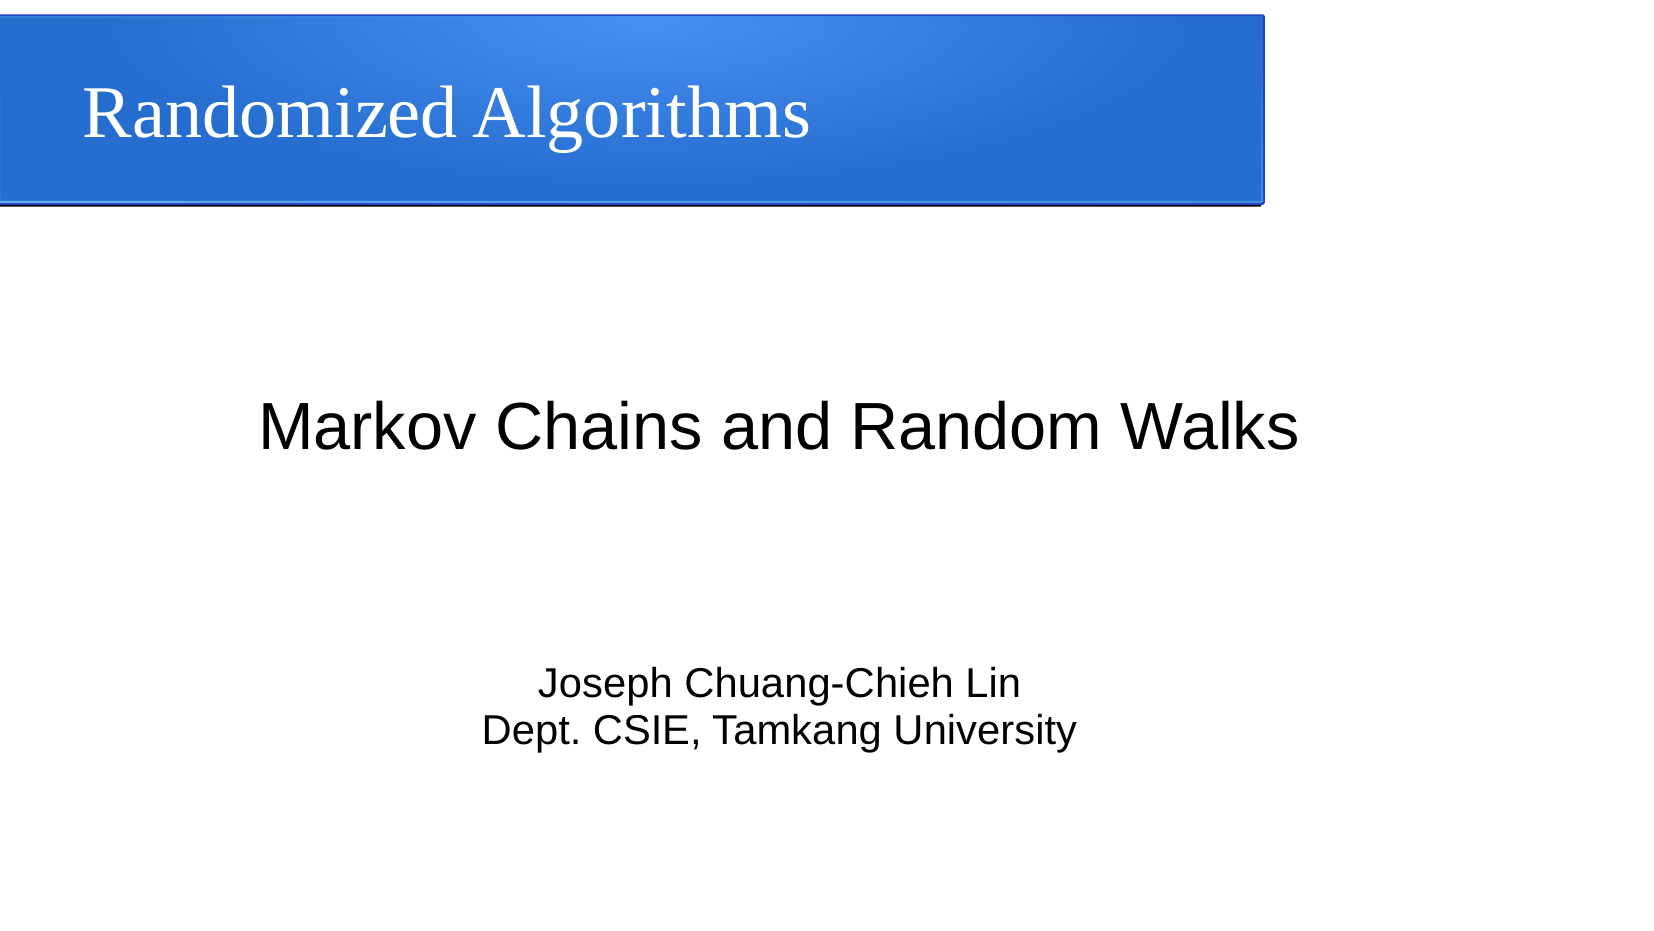

# Randomized Algorithms
Markov Chains and Random Walks
Joseph Chuang-Chieh Lin
Dept. CSIE, Tamkang University